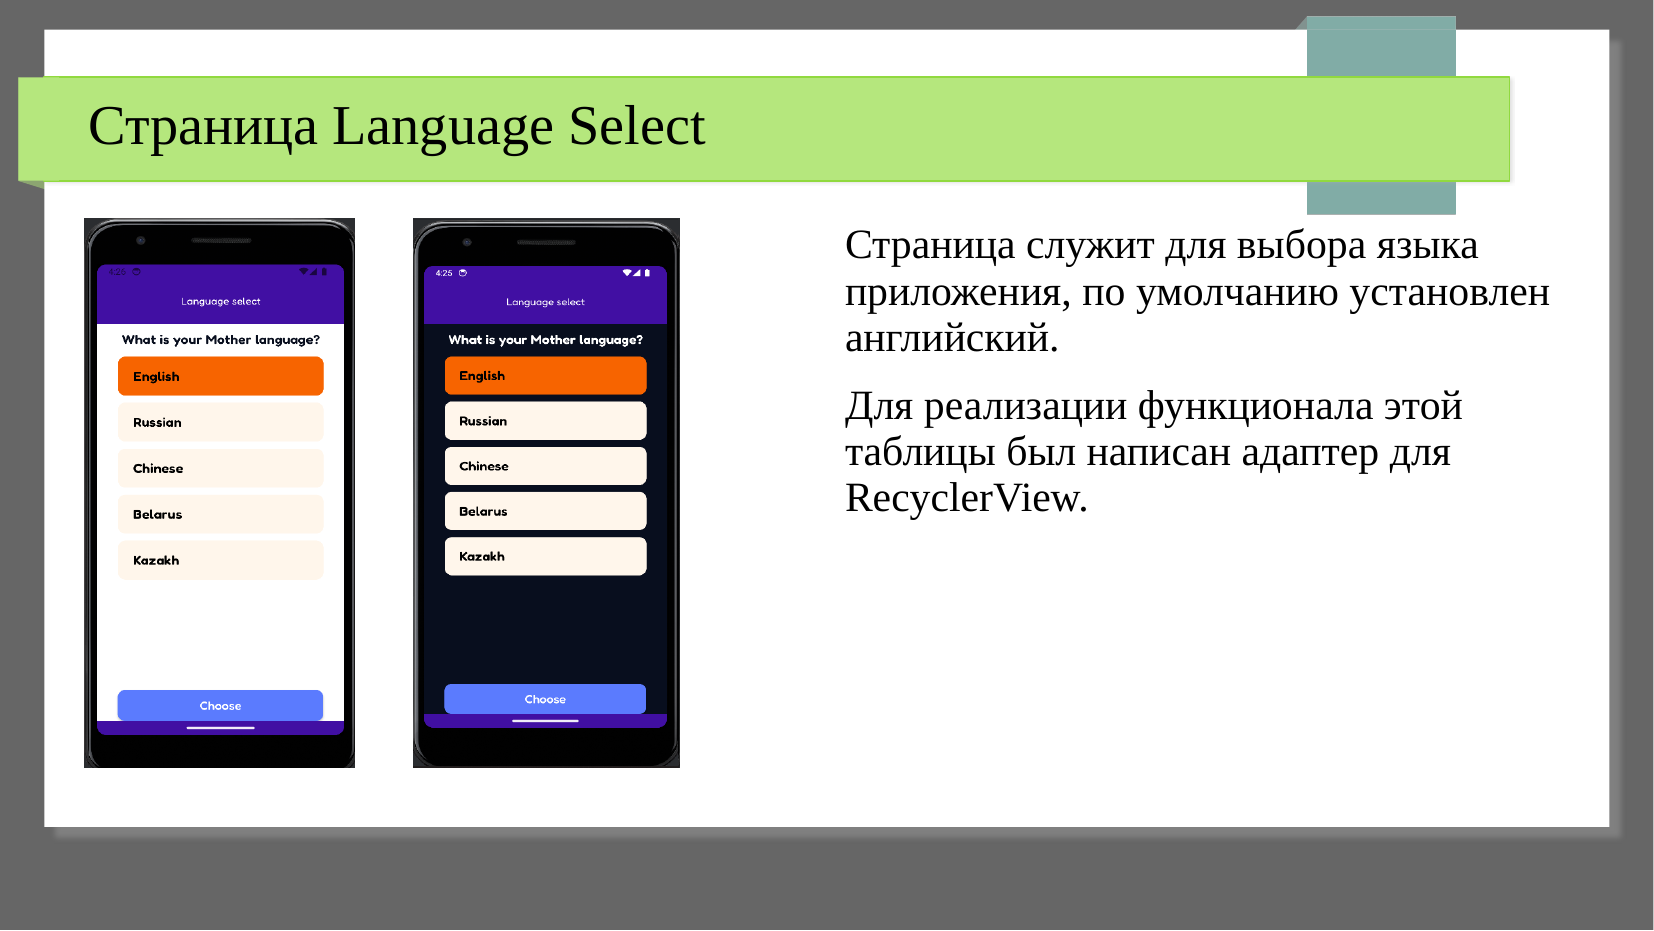

# Страница Language Select
Страница служит для выбора языка приложения, по умолчанию установлен английский.
Для реализации функционала этой таблицы был написан адаптер для RecyclerView.